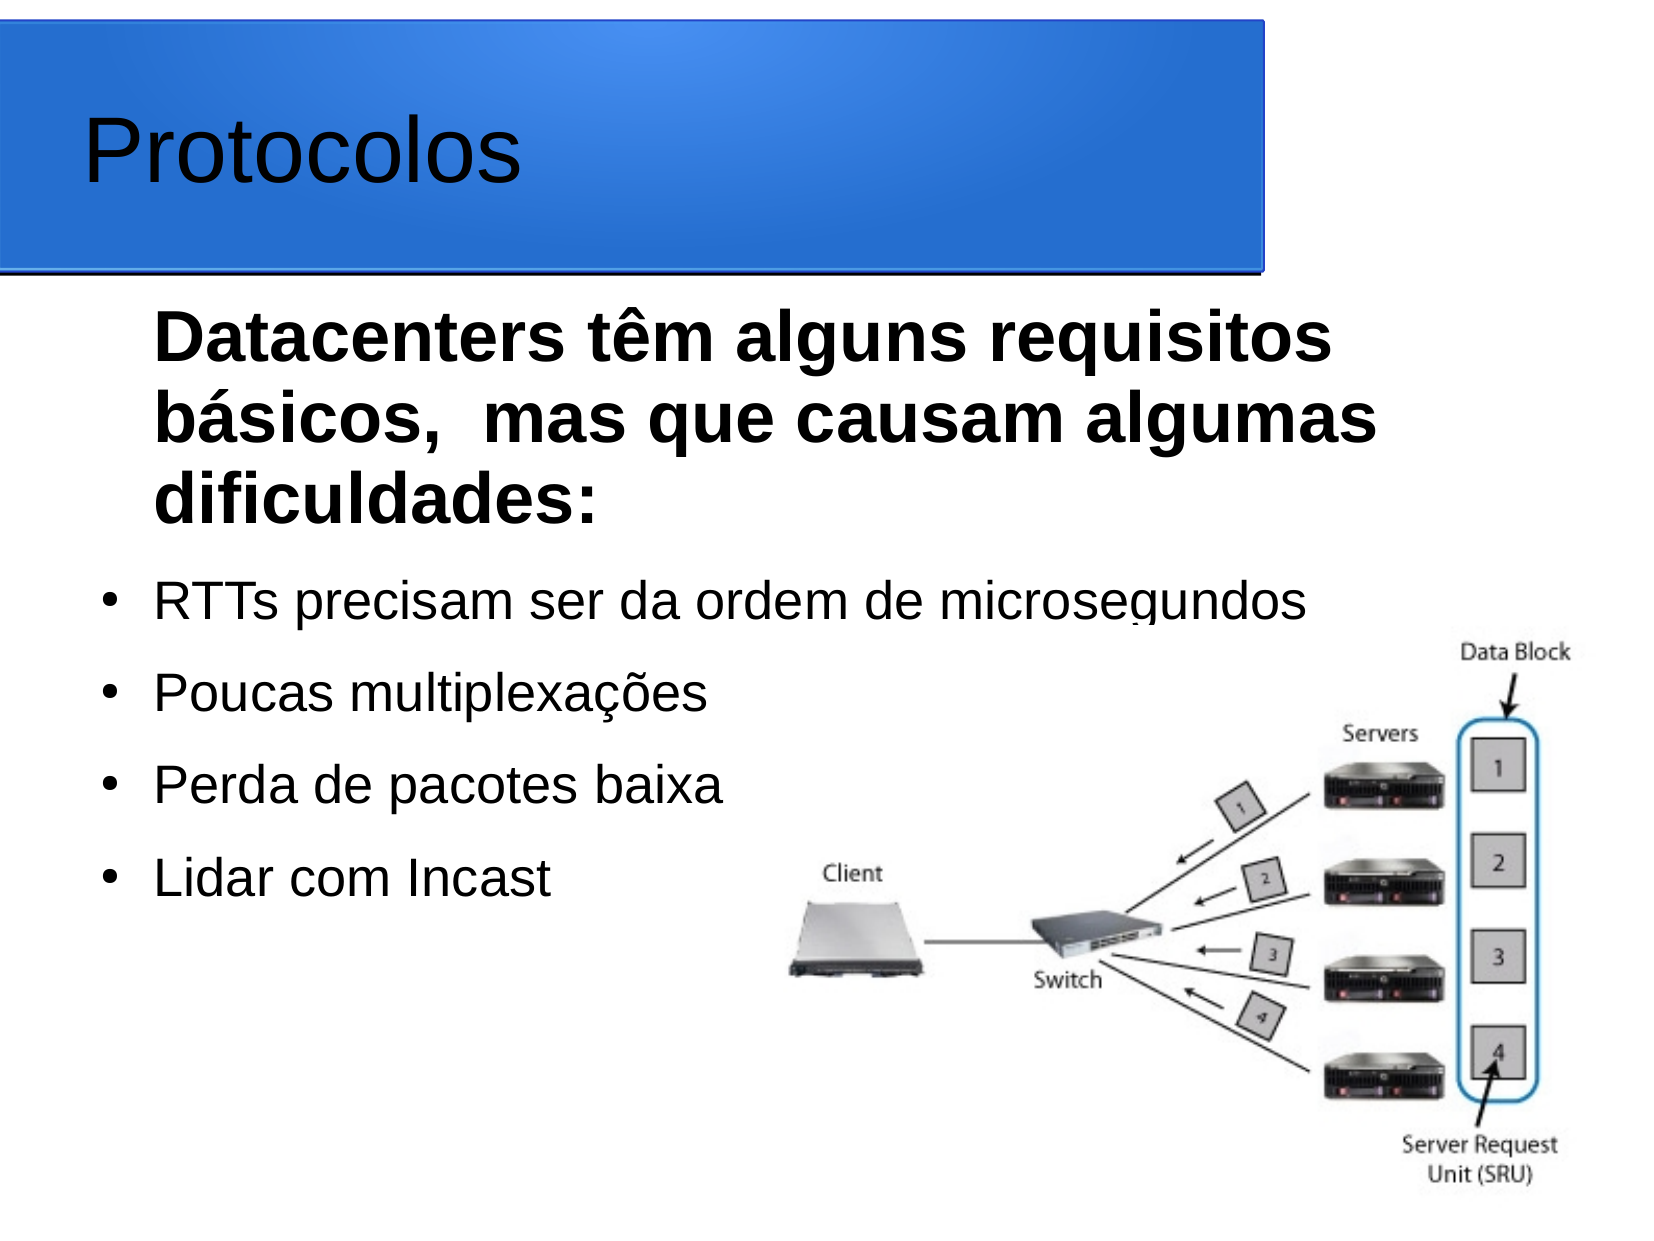

# Protocolos
Datacenters têm alguns requisitos básicos, mas que causam algumas dificuldades:
RTTs precisam ser da ordem de microsegundos
Poucas multiplexações
Perda de pacotes baixa
Lidar com Incast